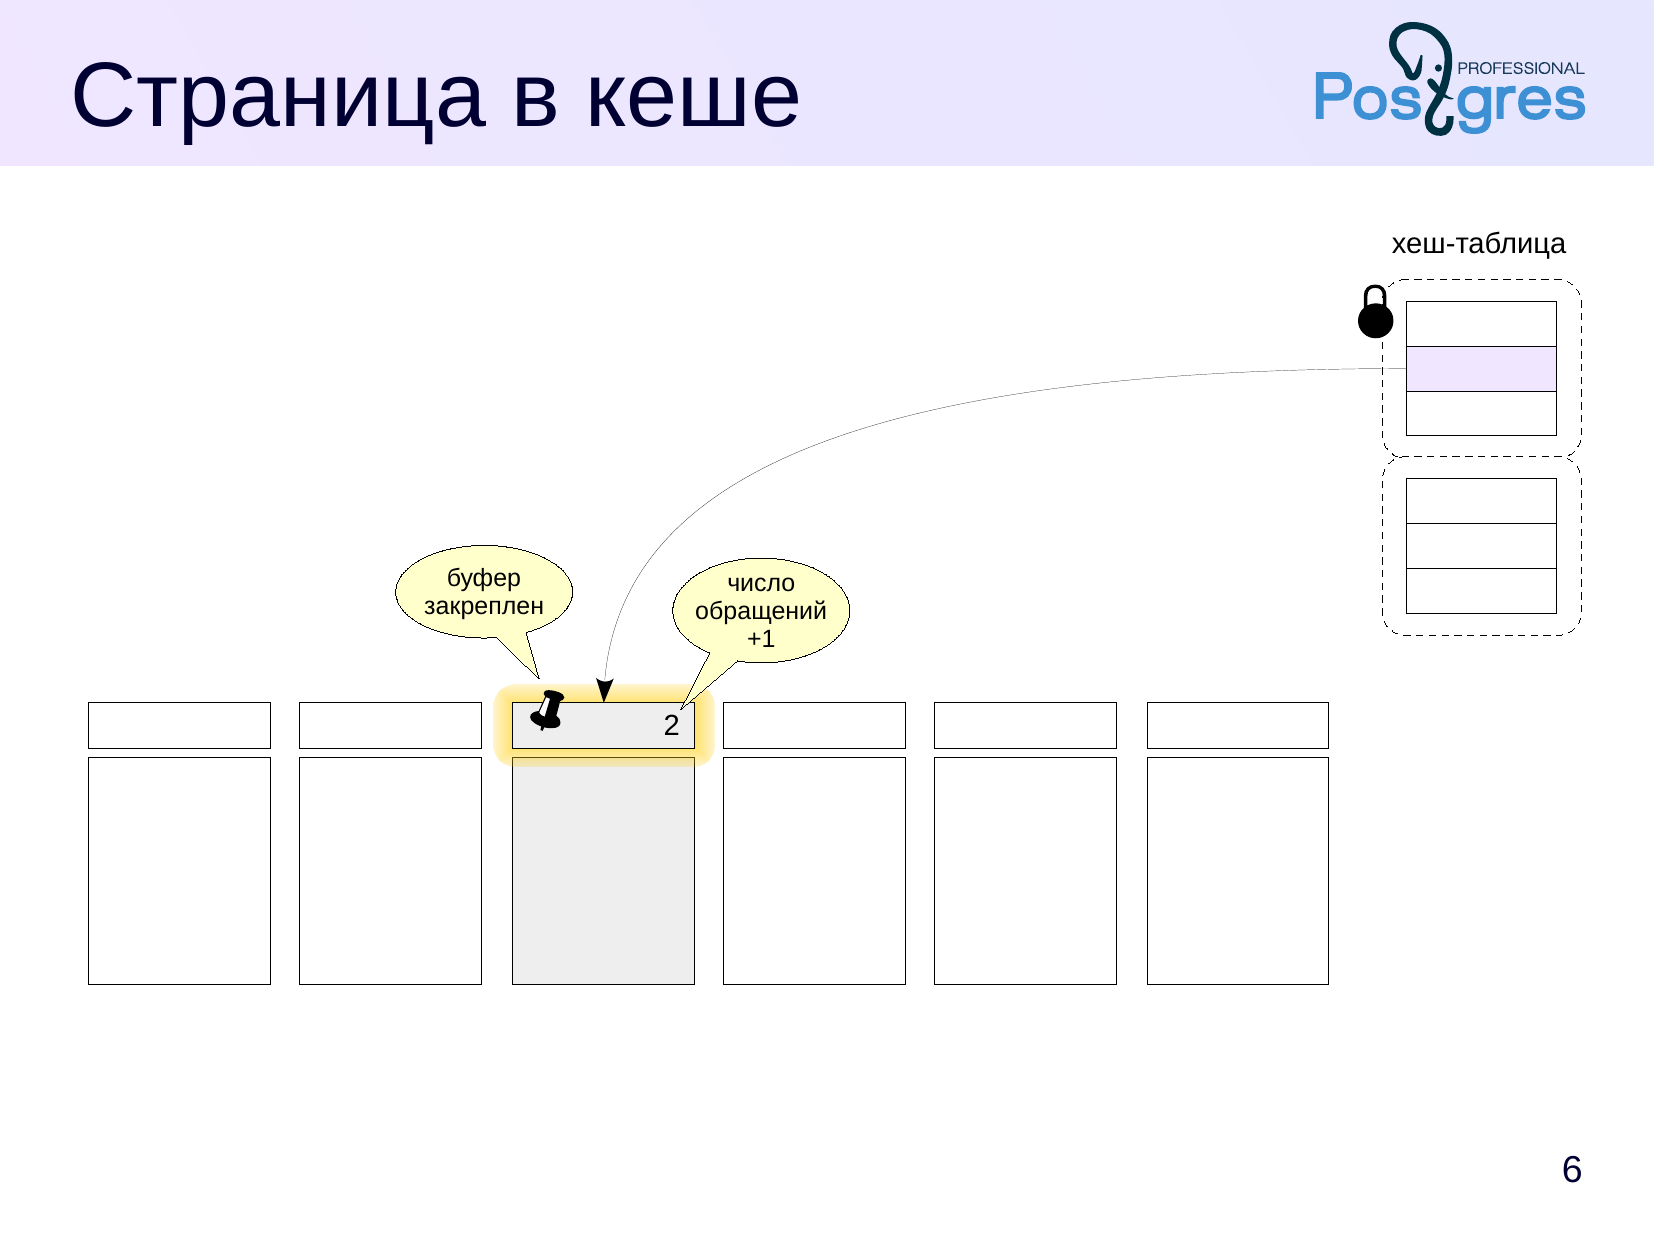

# Страница в кеше
хеш-таблица
буфер
закреплен
число
обращений
+1
2